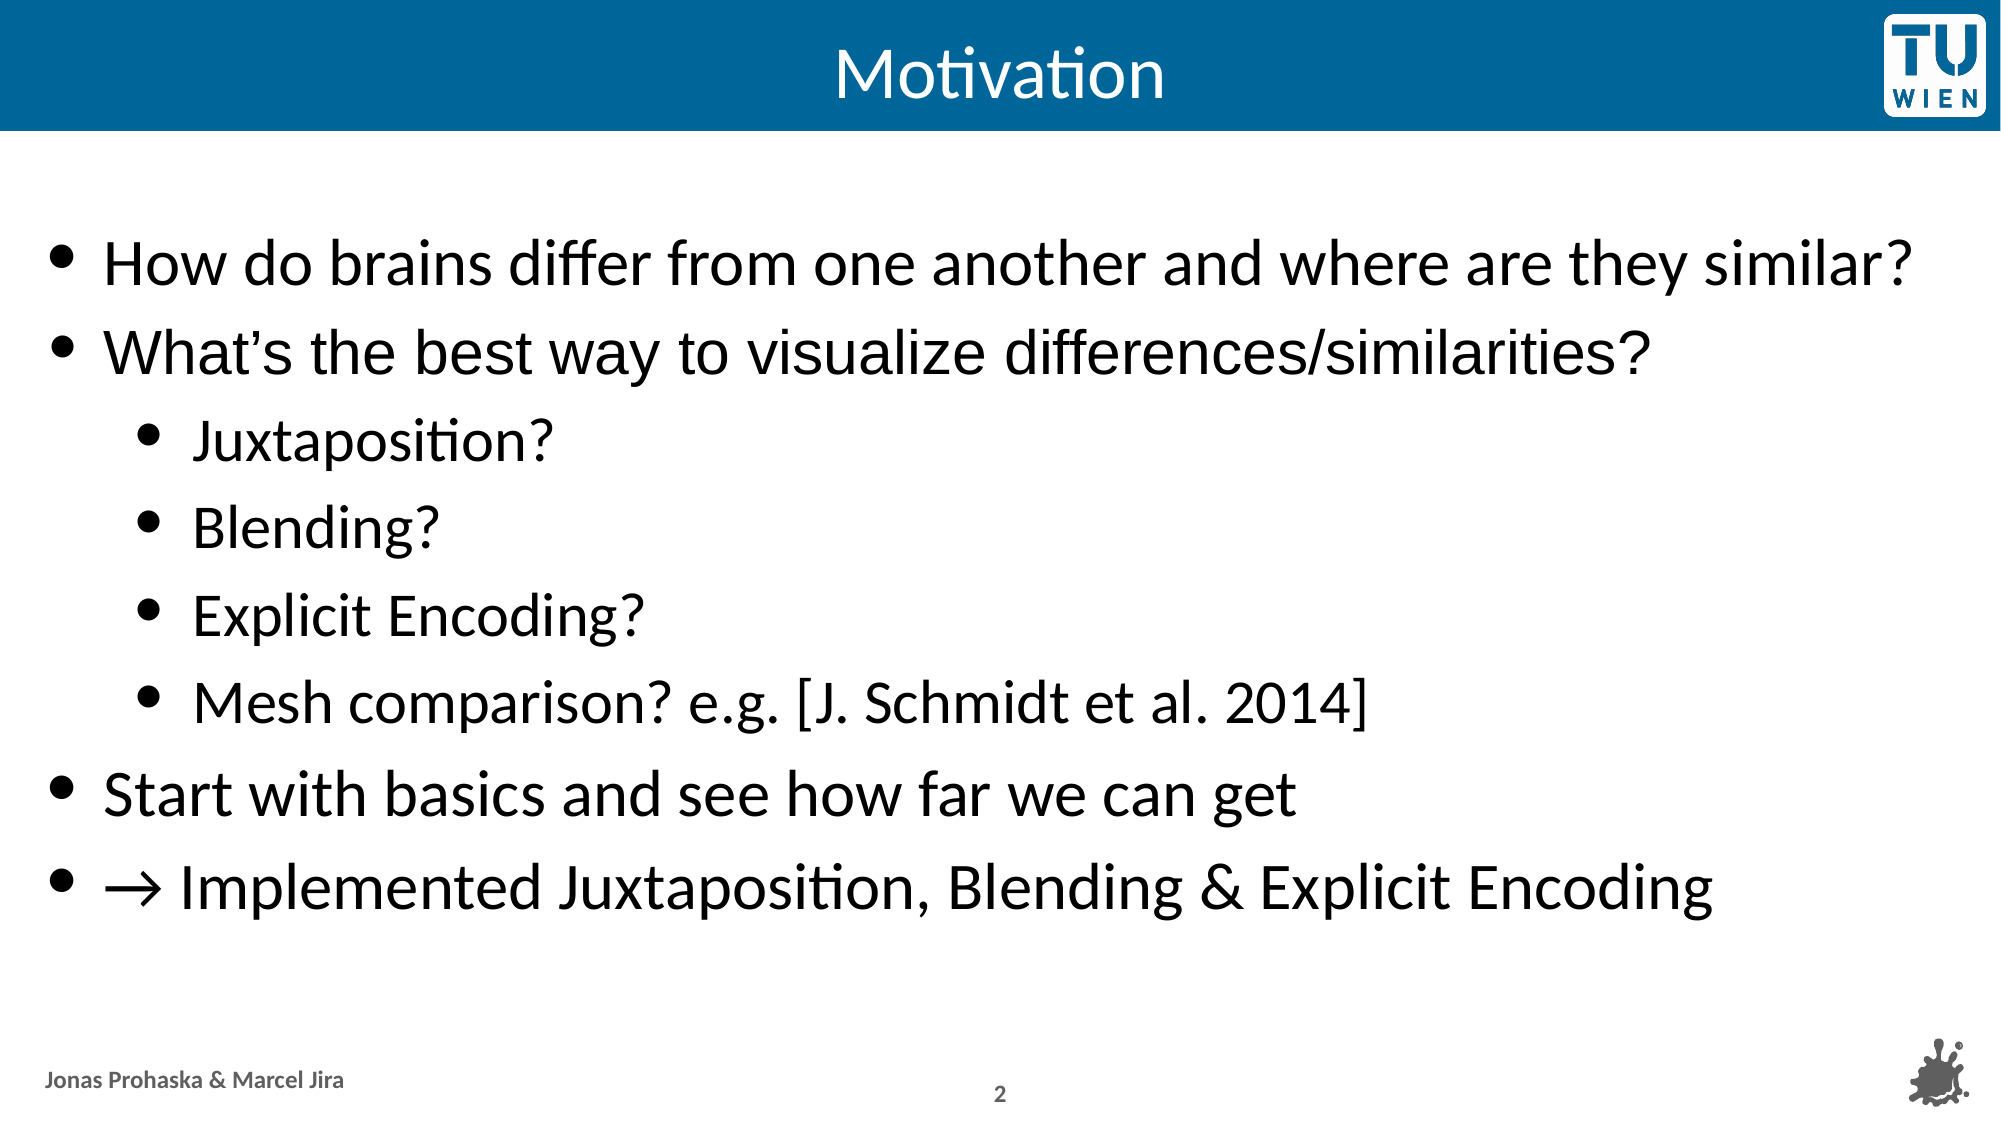

Motivation
How do brains differ from one another and where are they similar?
What’s the best way to visualize differences/similarities?
Juxtaposition?
Blending?
Explicit Encoding?
Mesh comparison? e.g. [J. Schmidt et al. 2014]
Start with basics and see how far we can get
→ Implemented Juxtaposition, Blending & Explicit Encoding
Jonas Prohaska & Marcel Jira